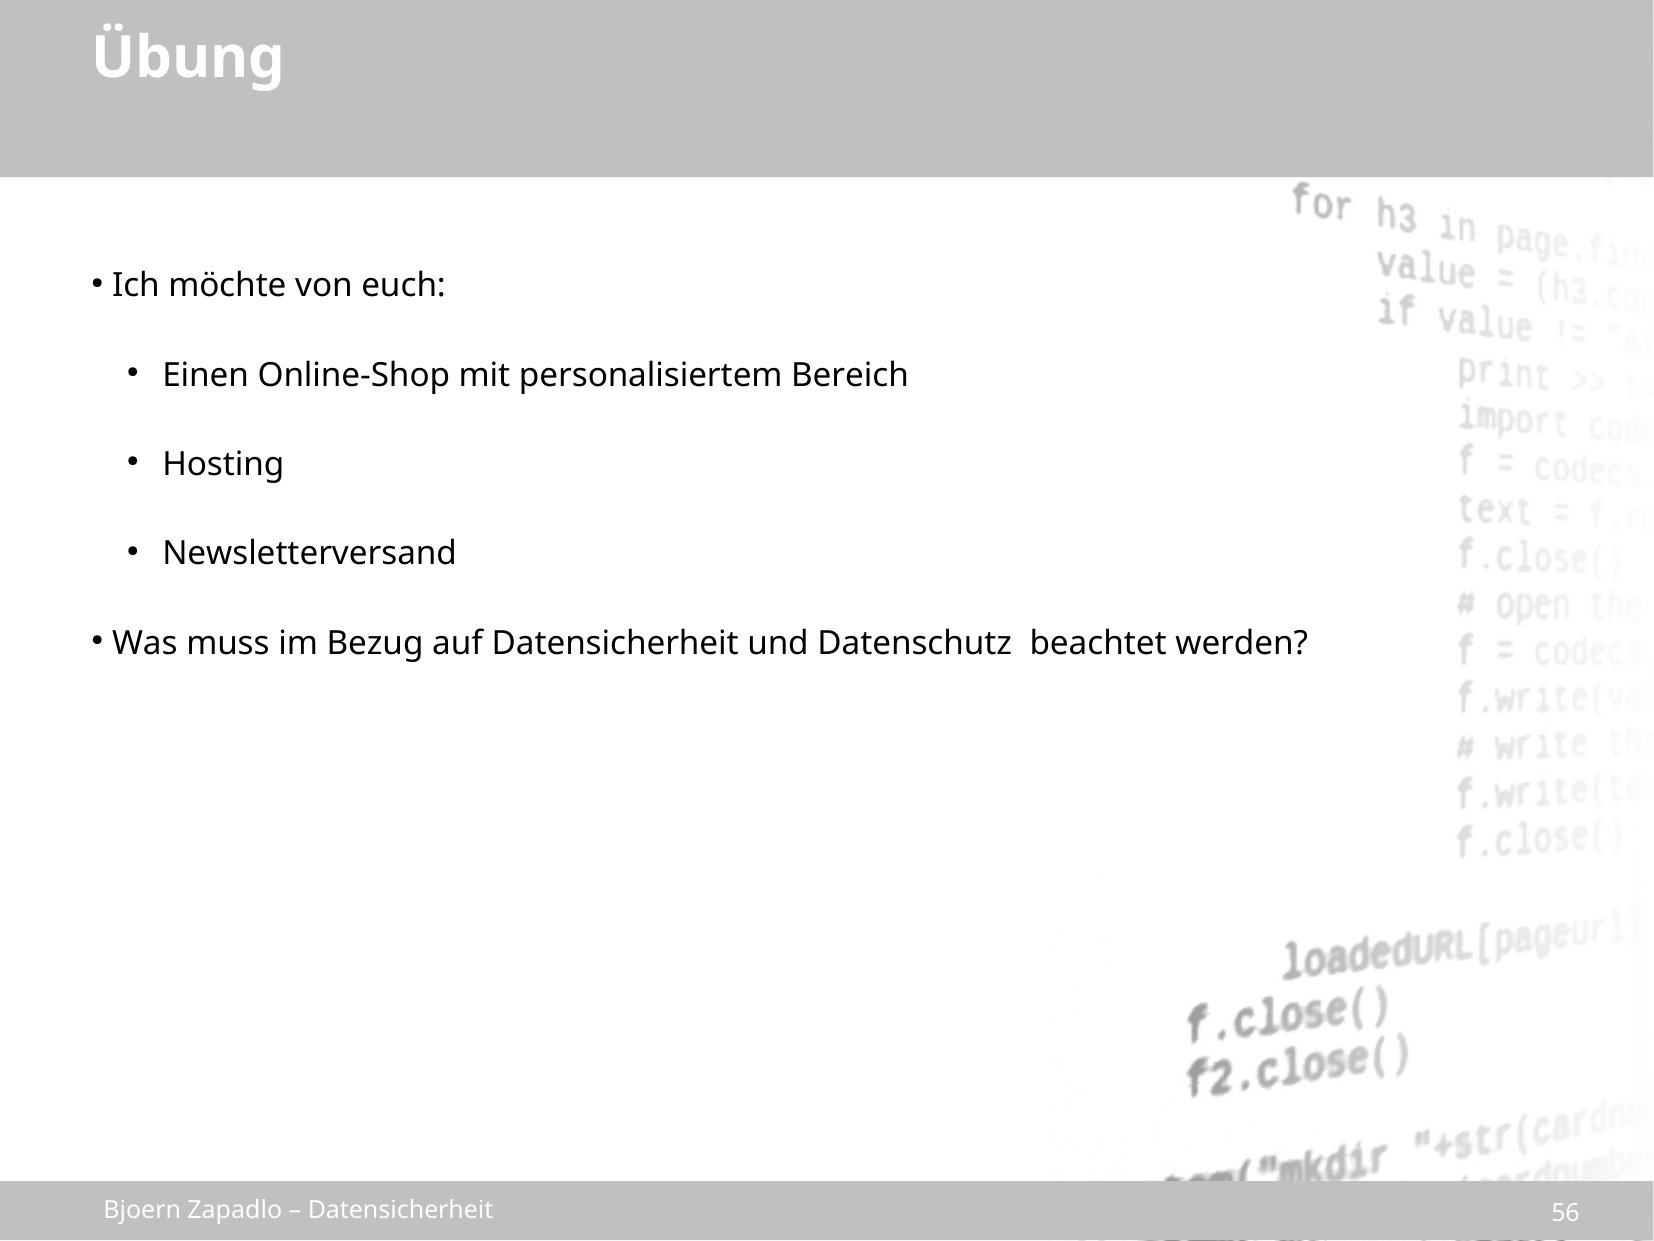

Übung
 Ich möchte von euch:
Einen Online-Shop mit personalisiertem Bereich
Hosting
Newsletterversand
 Was muss im Bezug auf Datensicherheit und Datenschutz beachtet werden?